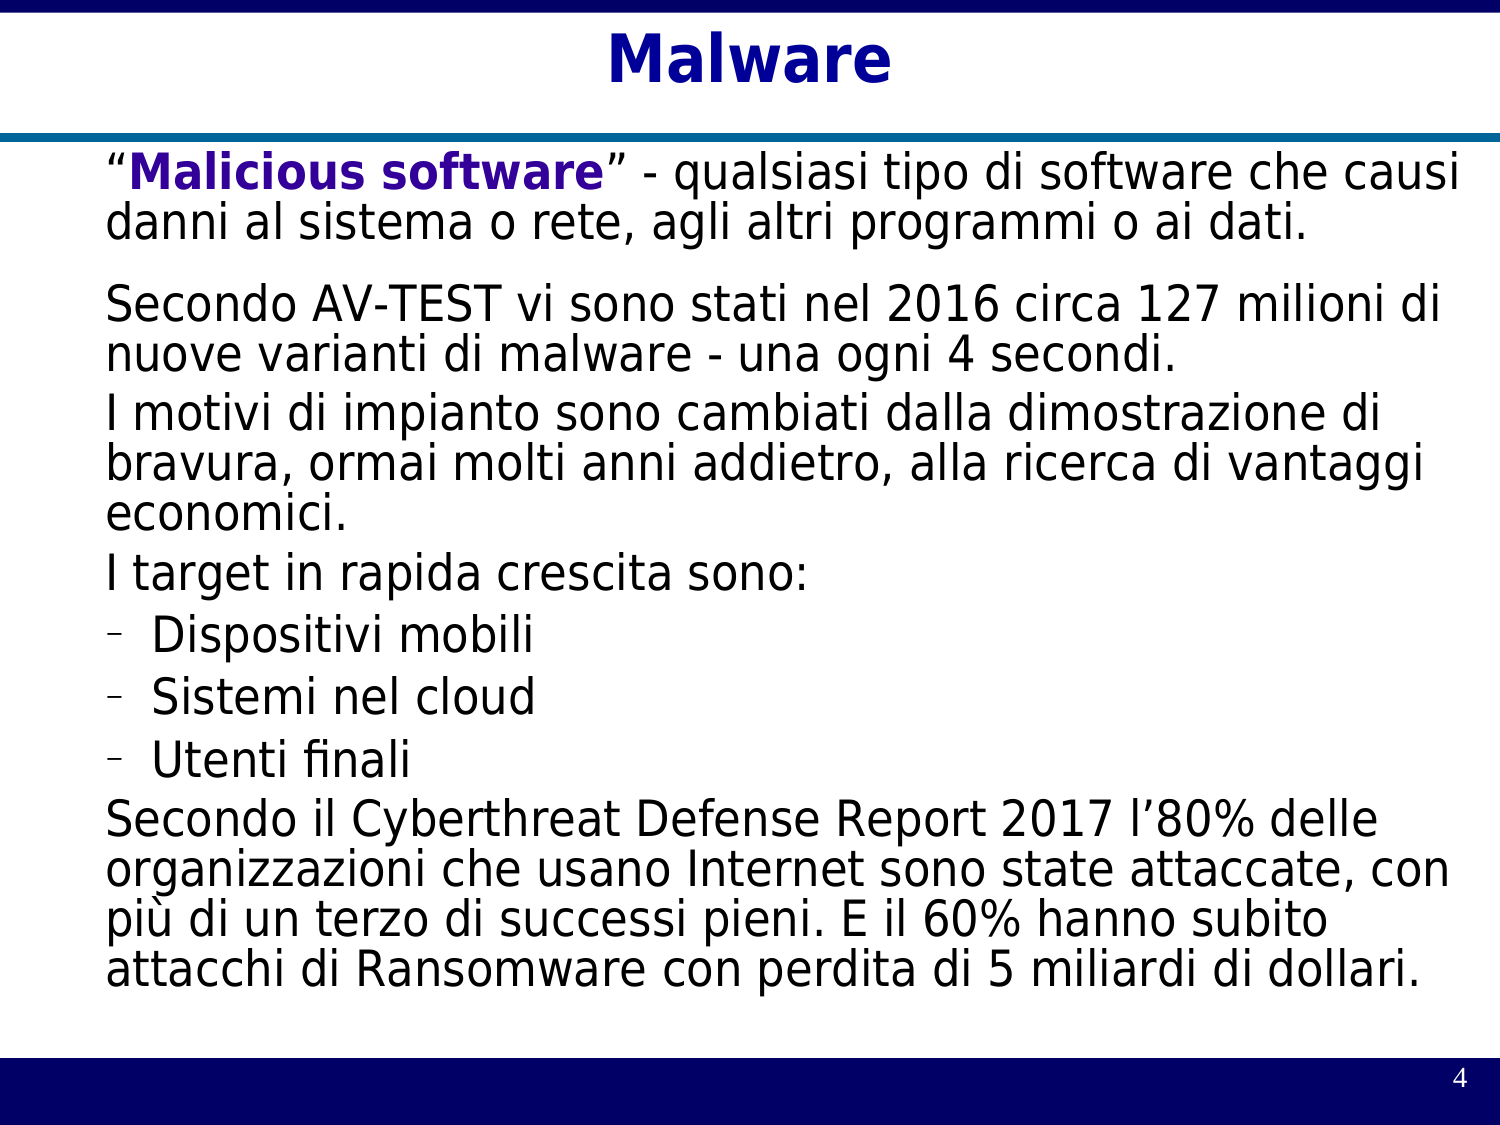

# Malware
“Malicious software” - qualsiasi tipo di software che causi danni al sistema o rete, agli altri programmi o ai dati.
Secondo AV-TEST vi sono stati nel 2016 circa 127 milioni di nuove varianti di malware - una ogni 4 secondi.
I motivi di impianto sono cambiati dalla dimostrazione di bravura, ormai molti anni addietro, alla ricerca di vantaggi economici.
I target in rapida crescita sono:
Dispositivi mobili
Sistemi nel cloud
Utenti finali
Secondo il Cyberthreat Defense Report 2017 l’80% delle organizzazioni che usano Internet sono state attaccate, con più di un terzo di successi pieni. E il 60% hanno subito attacchi di Ransomware con perdita di 5 miliardi di dollari.